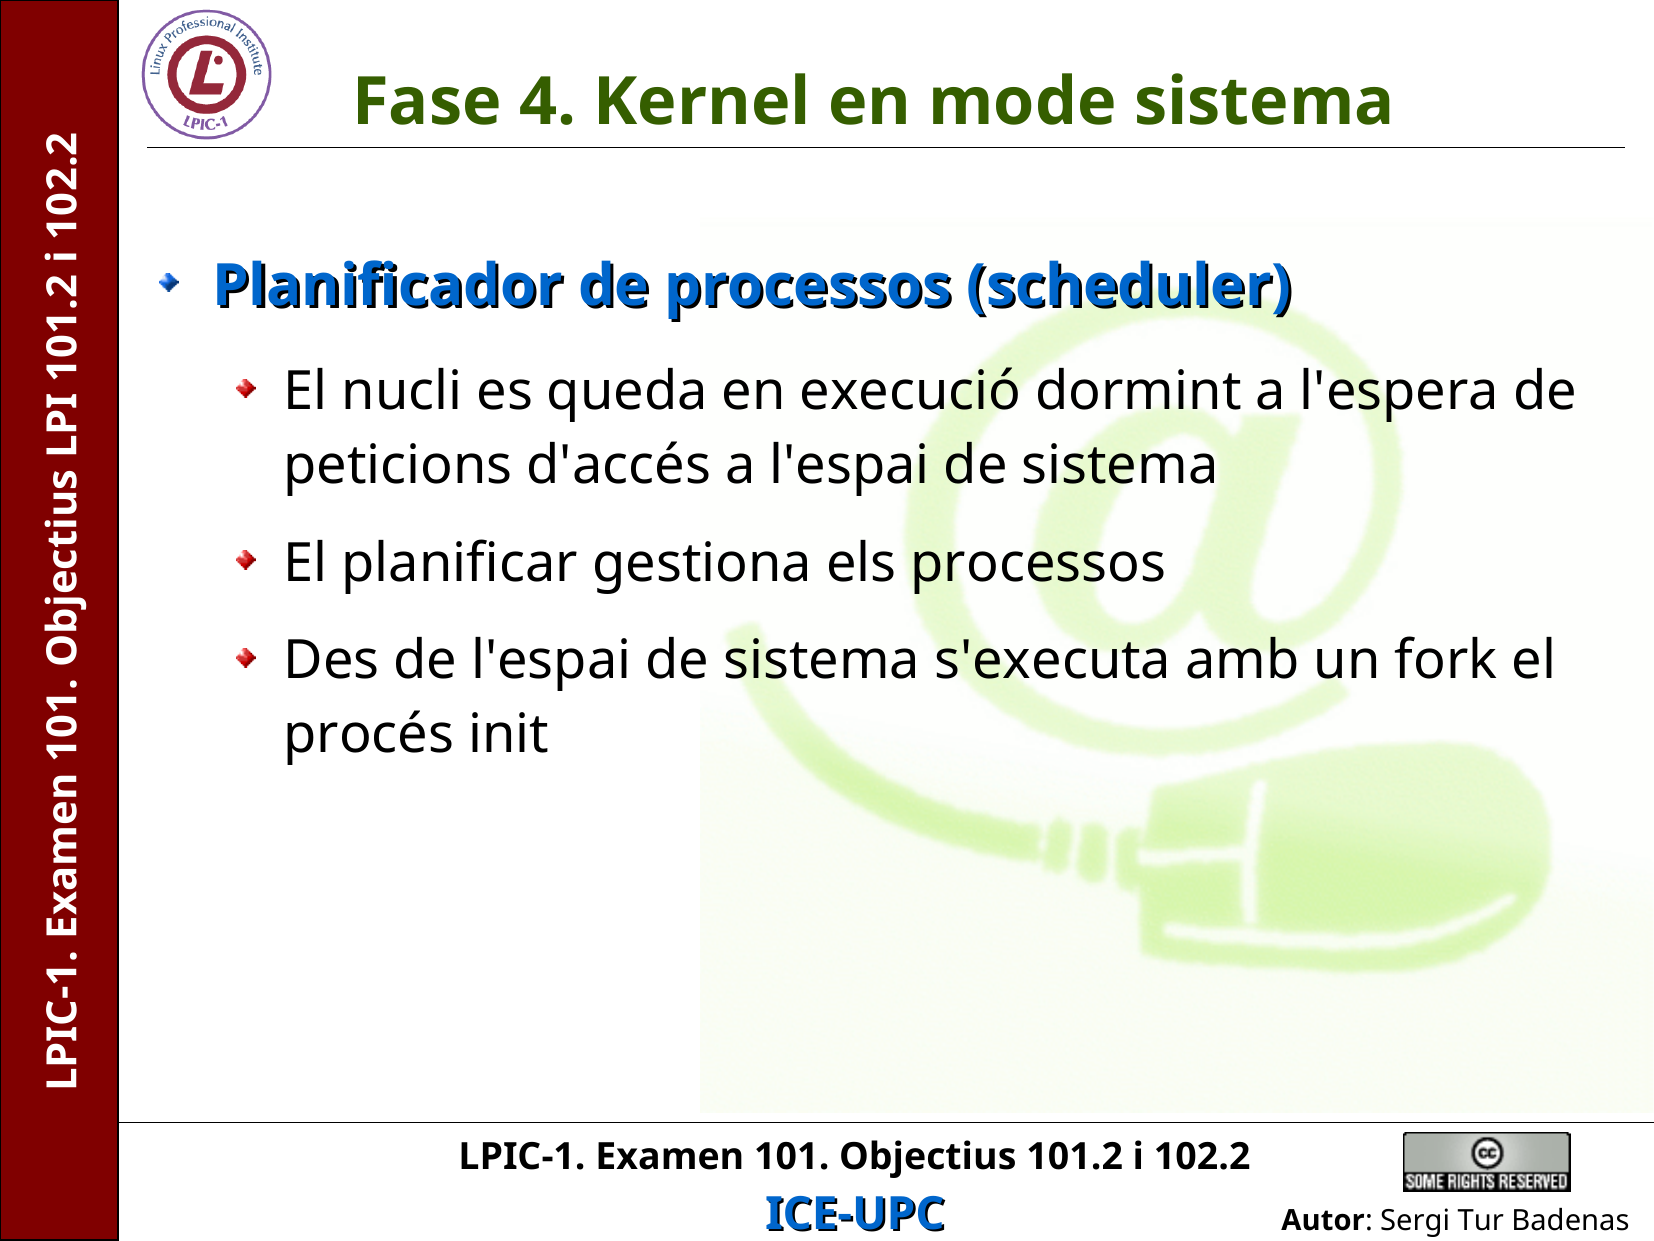

# Fase 4. Kernel en mode sistema
Planificador de processos (scheduler)
El nucli es queda en execució dormint a l'espera de peticions d'accés a l'espai de sistema
El planificar gestiona els processos
Des de l'espai de sistema s'executa amb un fork el procés init